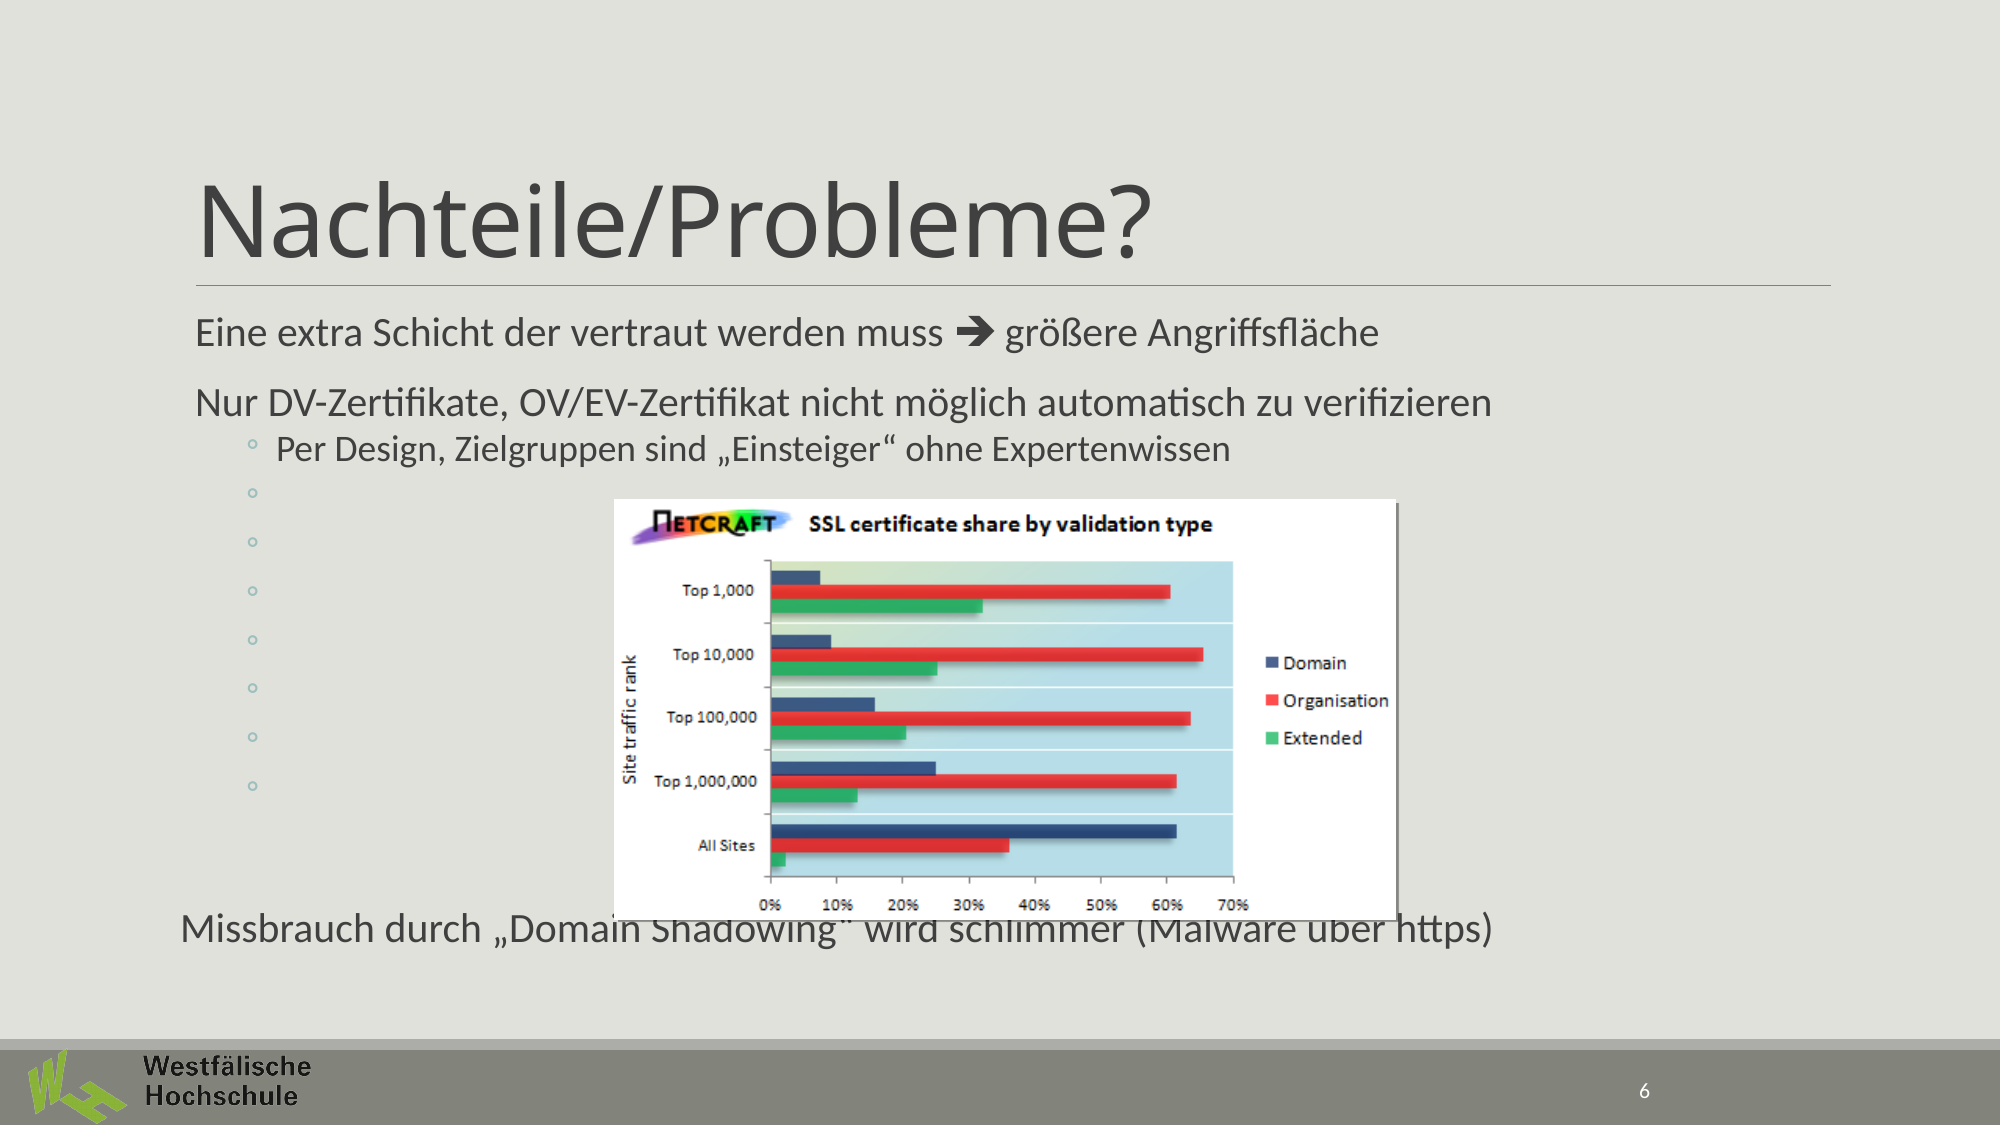

# Nachteile/Probleme?
Eine extra Schicht der vertraut werden muss  größere Angriffsfläche
Nur DV-Zertifikate, OV/EV-Zertifikat nicht möglich automatisch zu verifizieren
Per Design, Zielgruppen sind „Einsteiger“ ohne Expertenwissen
Missbrauch durch „Domain Shadowing“ wird schlimmer (Malware über https)